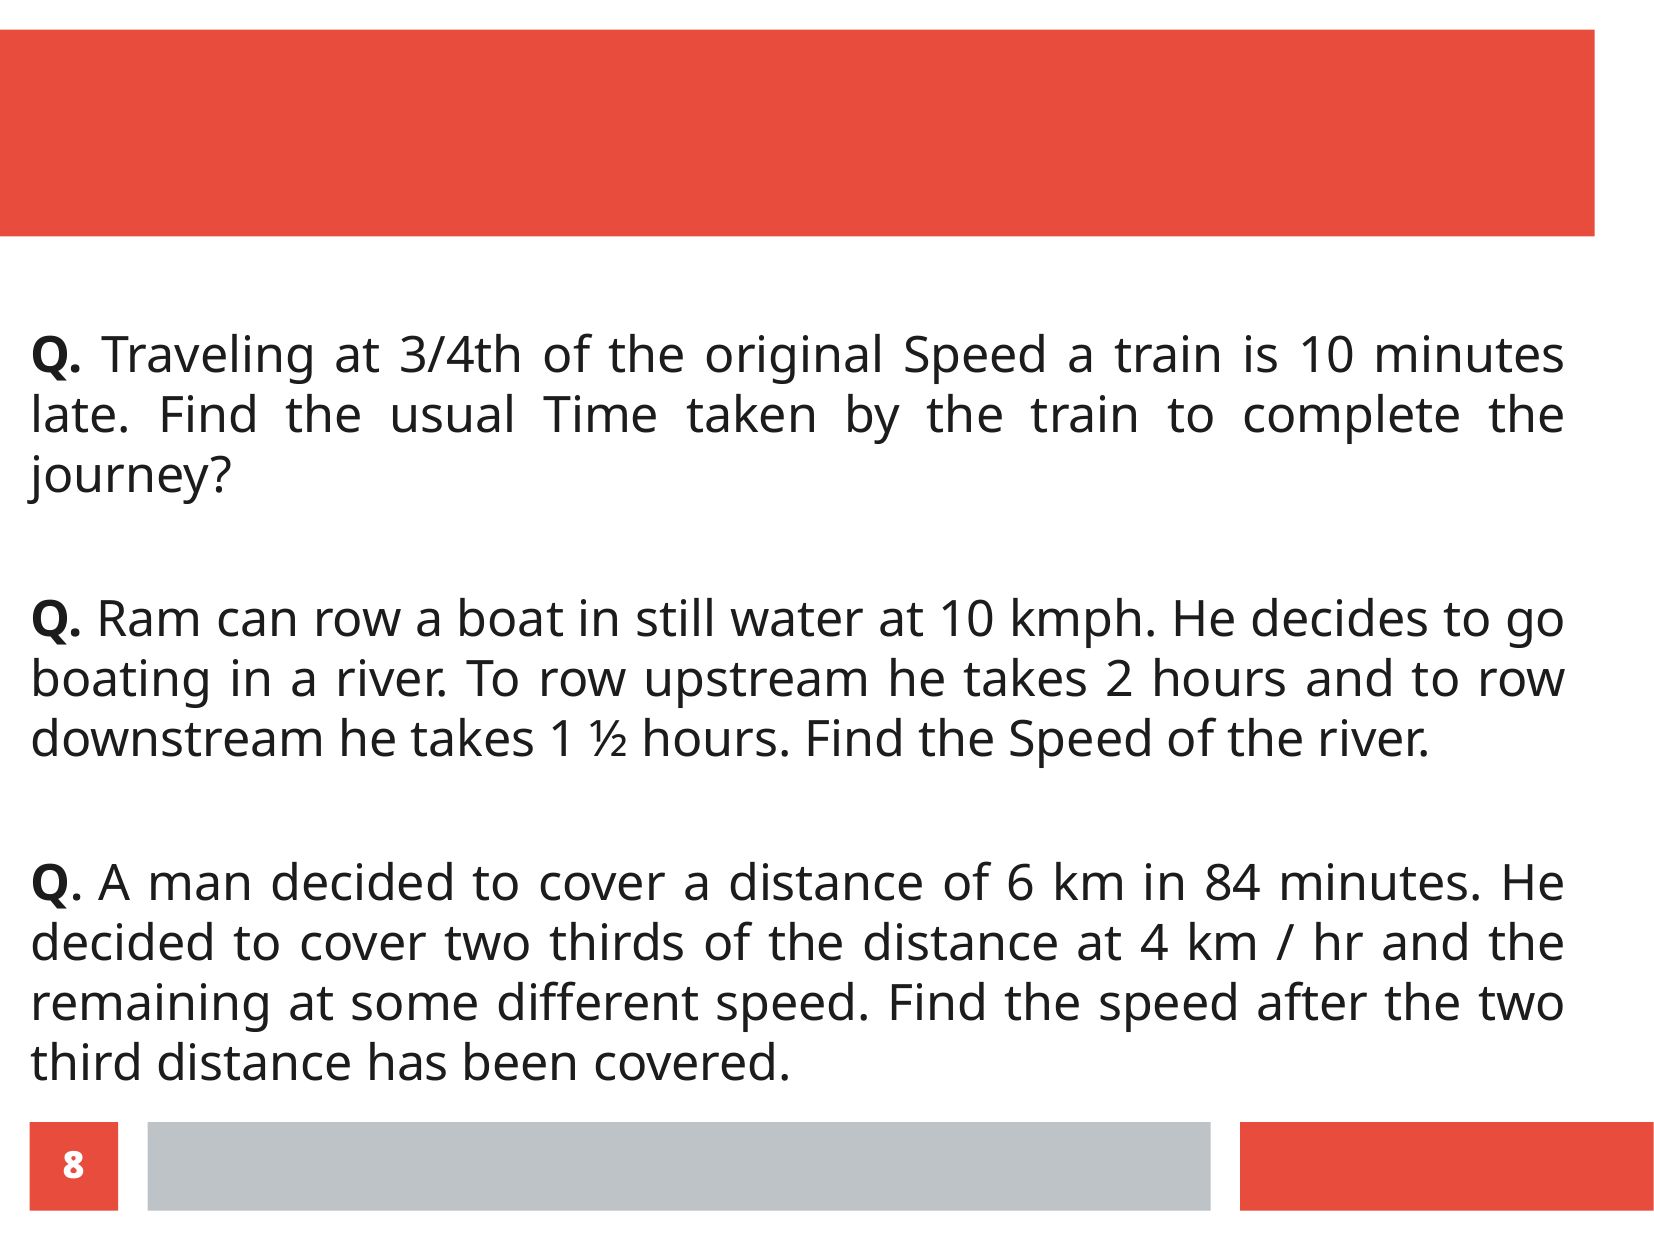

# Q. Traveling at 3/4th of the original Speed a train is 10 minutes late. Find the usual Time taken by the train to complete the journey?
Q. Ram can row a boat in still water at 10 kmph. He decides to go boating in a river. To row upstream he takes 2 hours and to row downstream he takes 1 ½ hours. Find the Speed of the river.
Q. A man decided to cover a distance of 6 km in 84 minutes. He decided to cover two thirds of the distance at 4 km / hr and the remaining at some different speed. Find the speed after the two third distance has been covered.